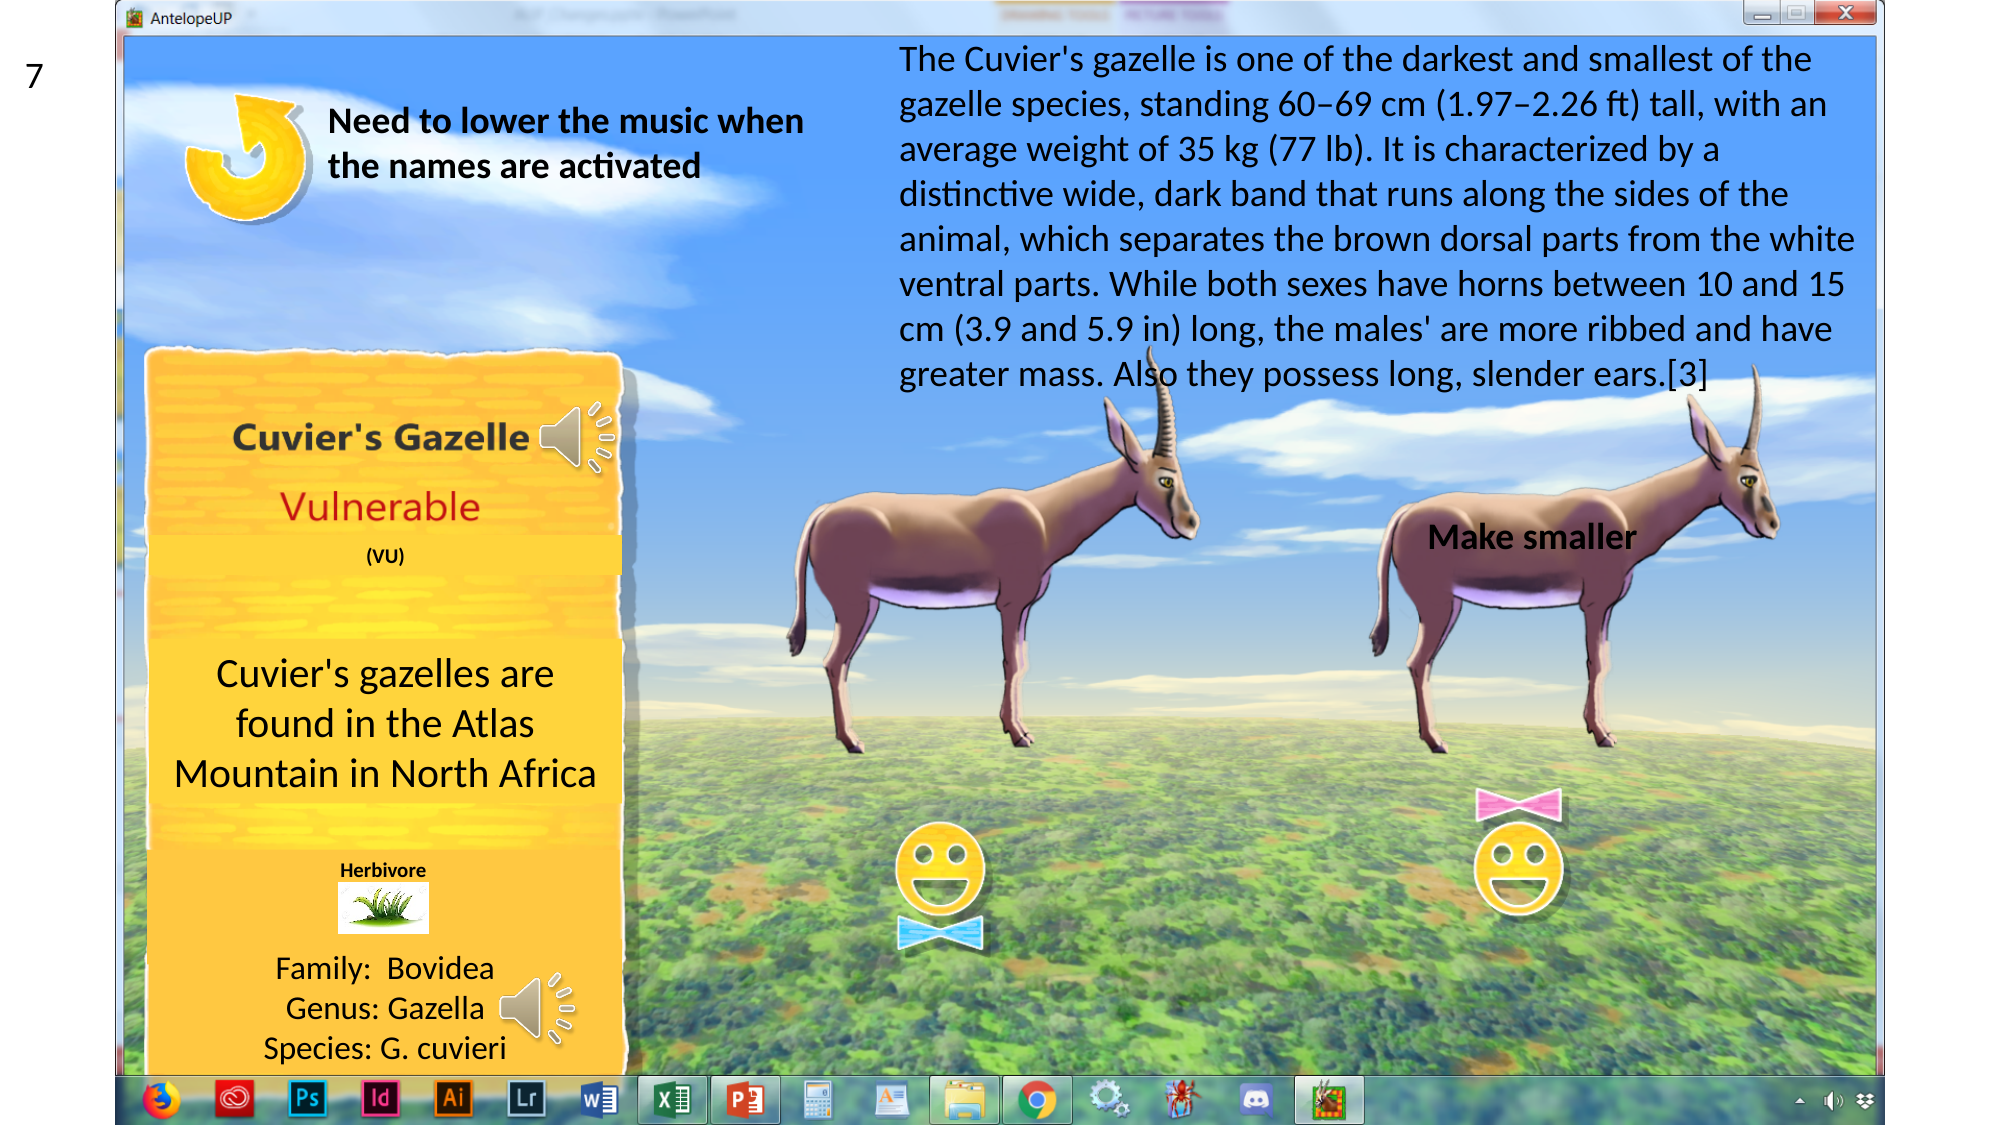

The Cuvier's gazelle is one of the darkest and smallest of the gazelle species, standing 60–69 cm (1.97–2.26 ft) tall, with an average weight of 35 kg (77 lb). It is characterized by a distinctive wide, dark band that runs along the sides of the animal, which separates the brown dorsal parts from the white ventral parts. While both sexes have horns between 10 and 15 cm (3.9 and 5.9 in) long, the males' are more ribbed and have greater mass. Also they possess long, slender ears.[3]
7
Need to lower the music when the names are activated
Make smaller
(VU)
Cuvier's gazelles are found in the Atlas Mountain in North Africa
Herbivore
Family: Bovidea
Genus: Gazella
Species: G. cuvieri